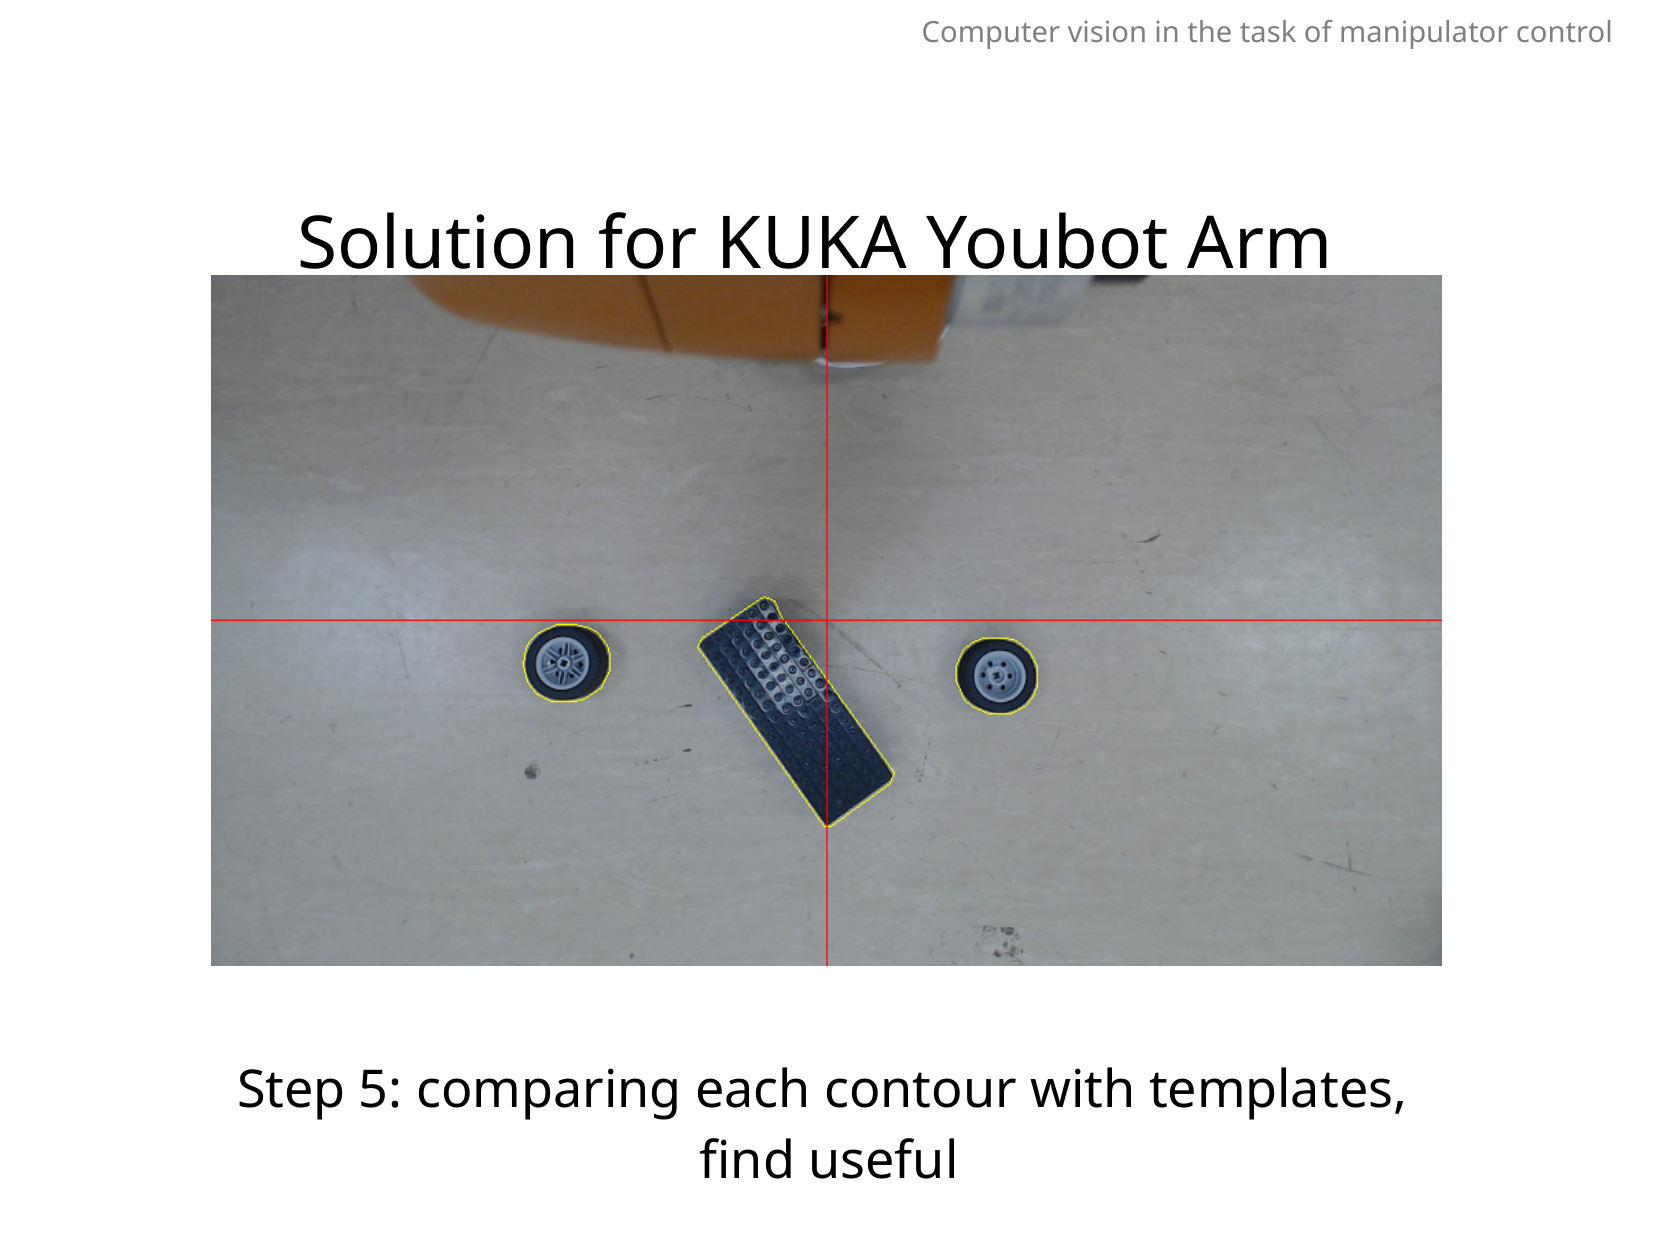

Computer vision in the task of manipulator control
Solution for KUKA Youbot Arm
Step 5: comparing each contour with templates,
find useful